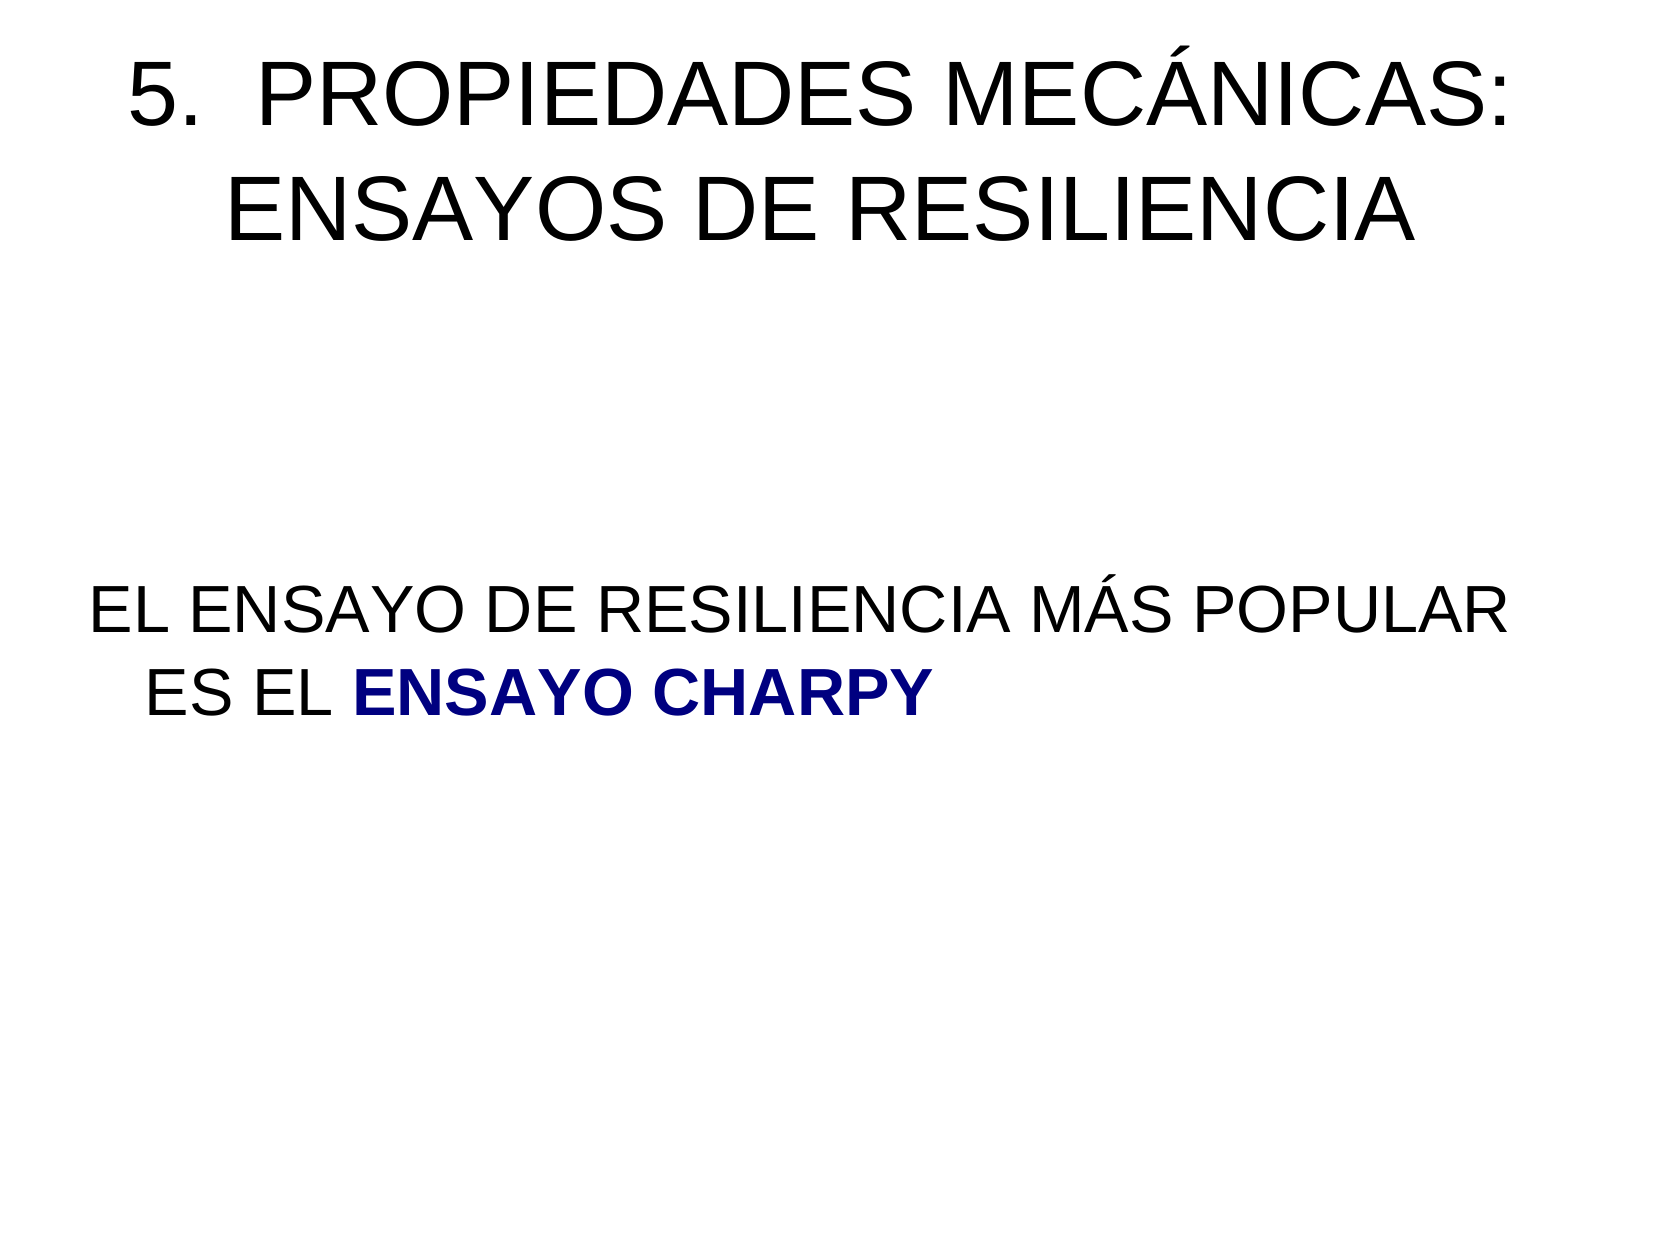

5. PROPIEDADES MECÁNICAS: ENSAYOS DE RESILIENCIA
# EL ENSAYO DE RESILIENCIA MÁS POPULAR ES EL ENSAYO CHARPY